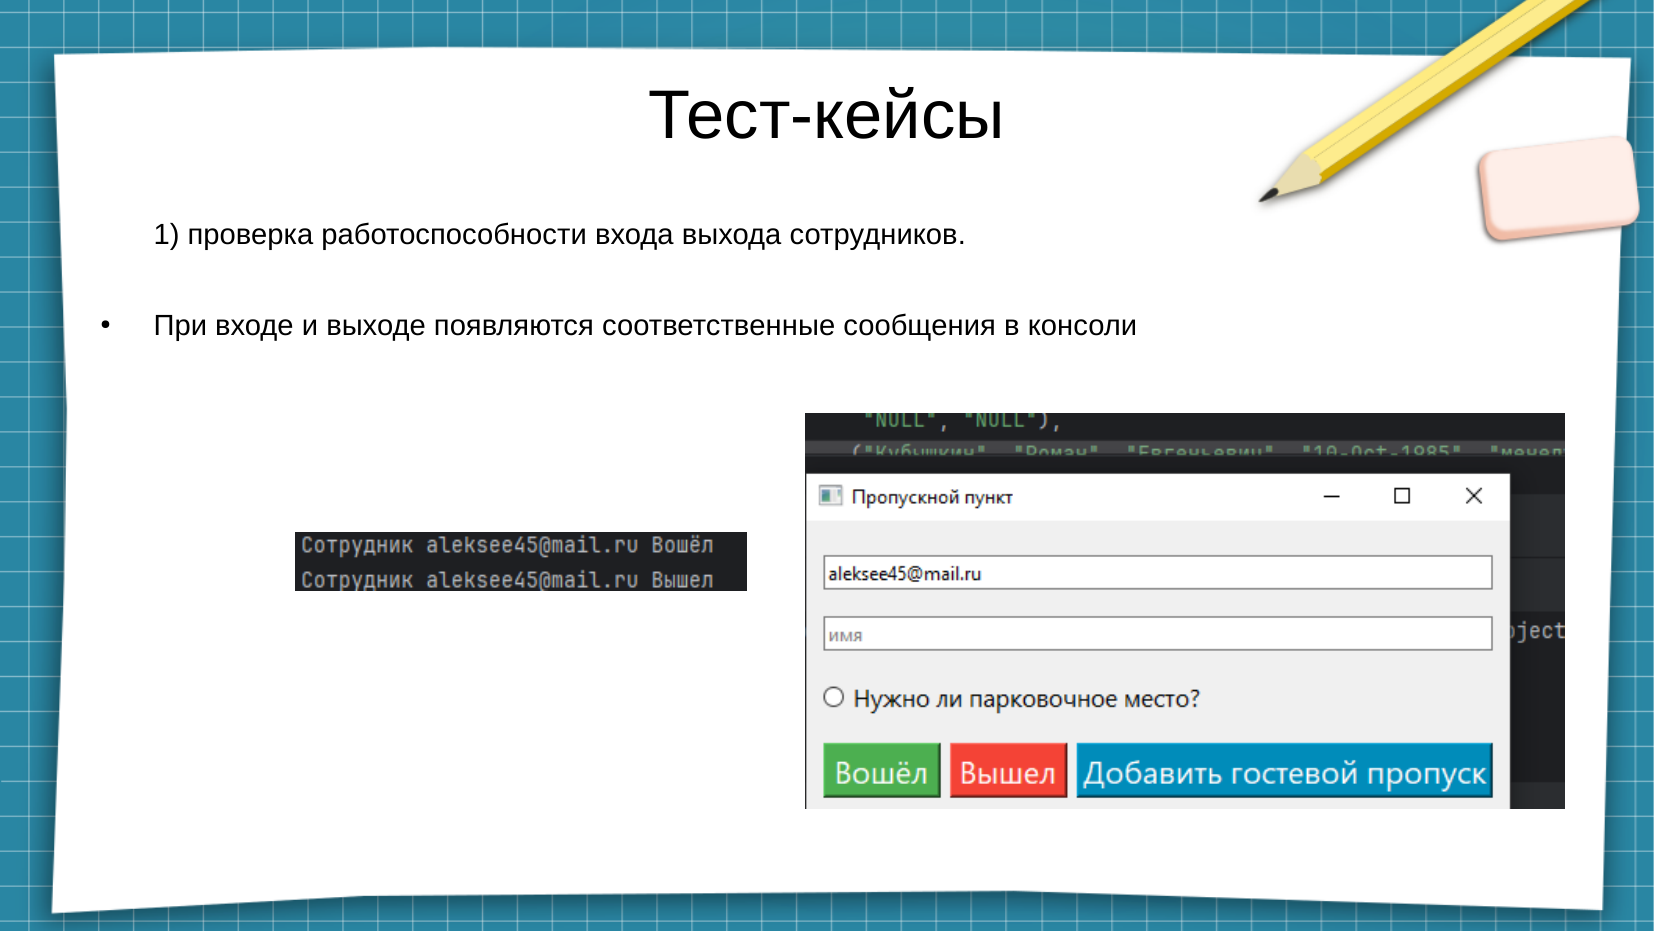

# Тест-кейсы
1) проверка работоспособности входа выхода сотрудников.
При входе и выходе появляются соответственные сообщения в консоли